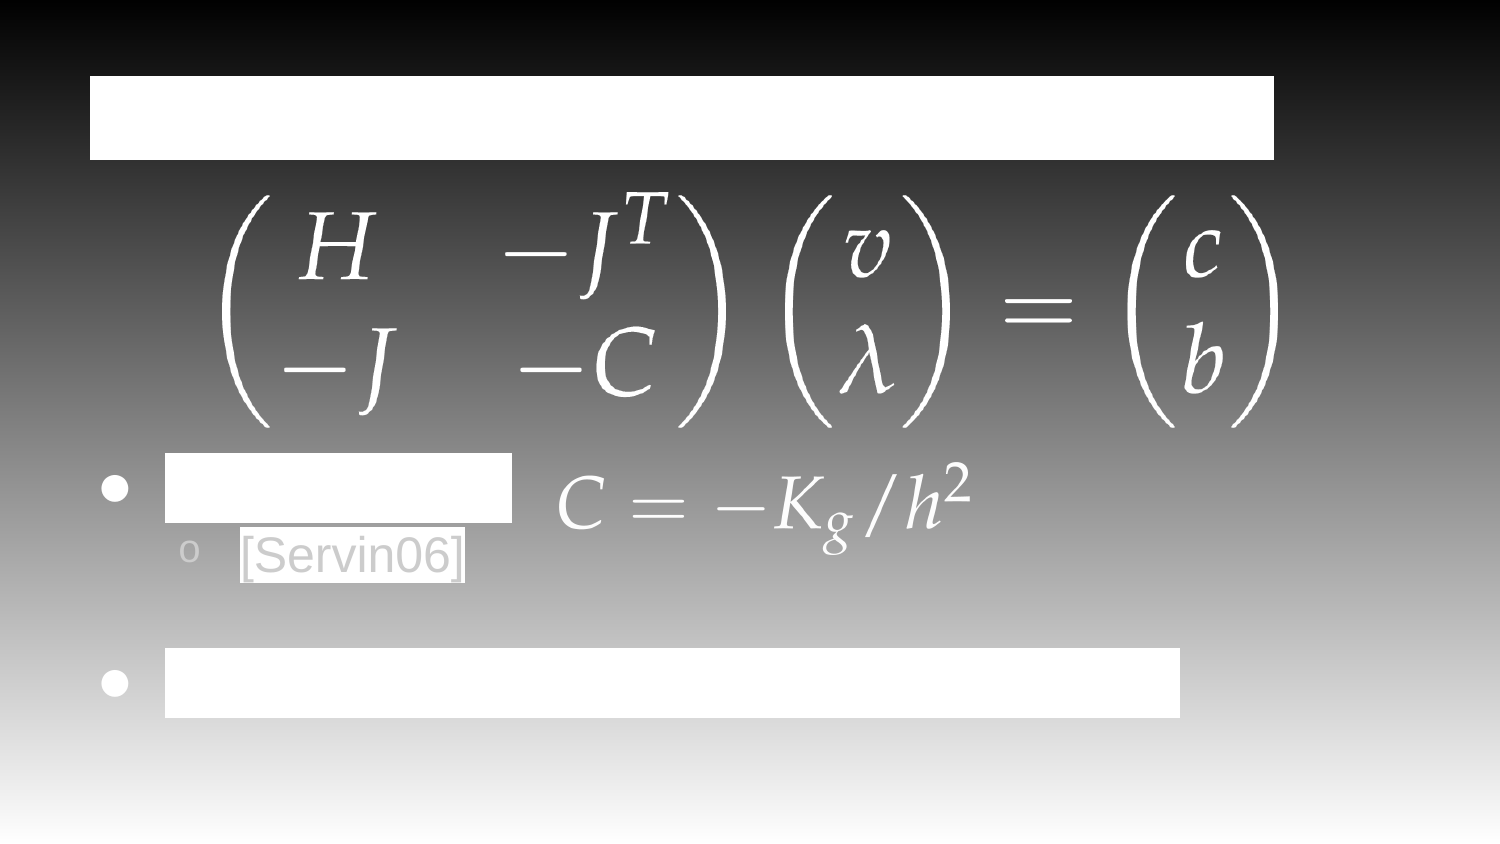

# Elasticity: compliant KKT system
Compliance:
[Servin06]
Constraints: same system with C = 0